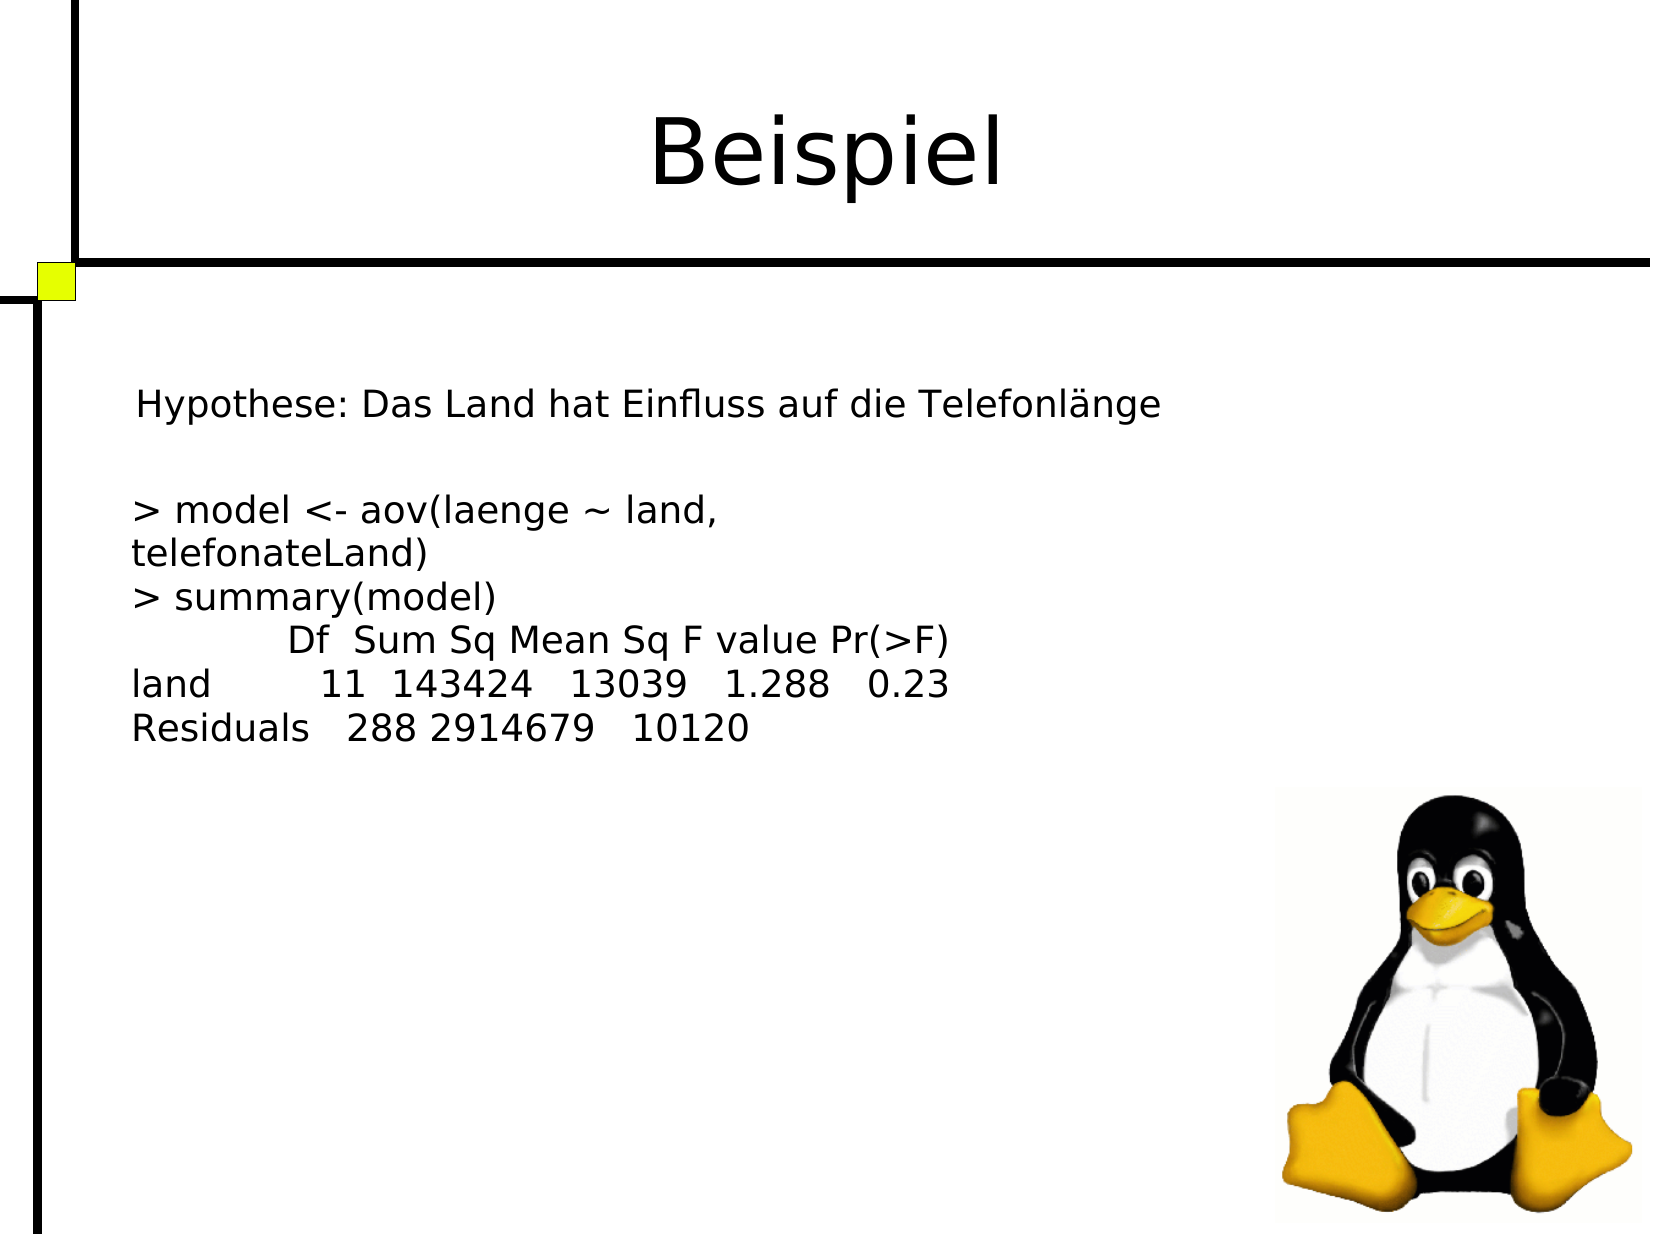

# Beispiel
Hypothese: Das Land hat Einfluss auf die Telefonlänge
> model <- aov(laenge ~ land, telefonateLand)
> summary(model)
 Df Sum Sq Mean Sq F value Pr(>F)
land 11 143424 13039 1.288 0.23
Residuals 288 2914679 10120